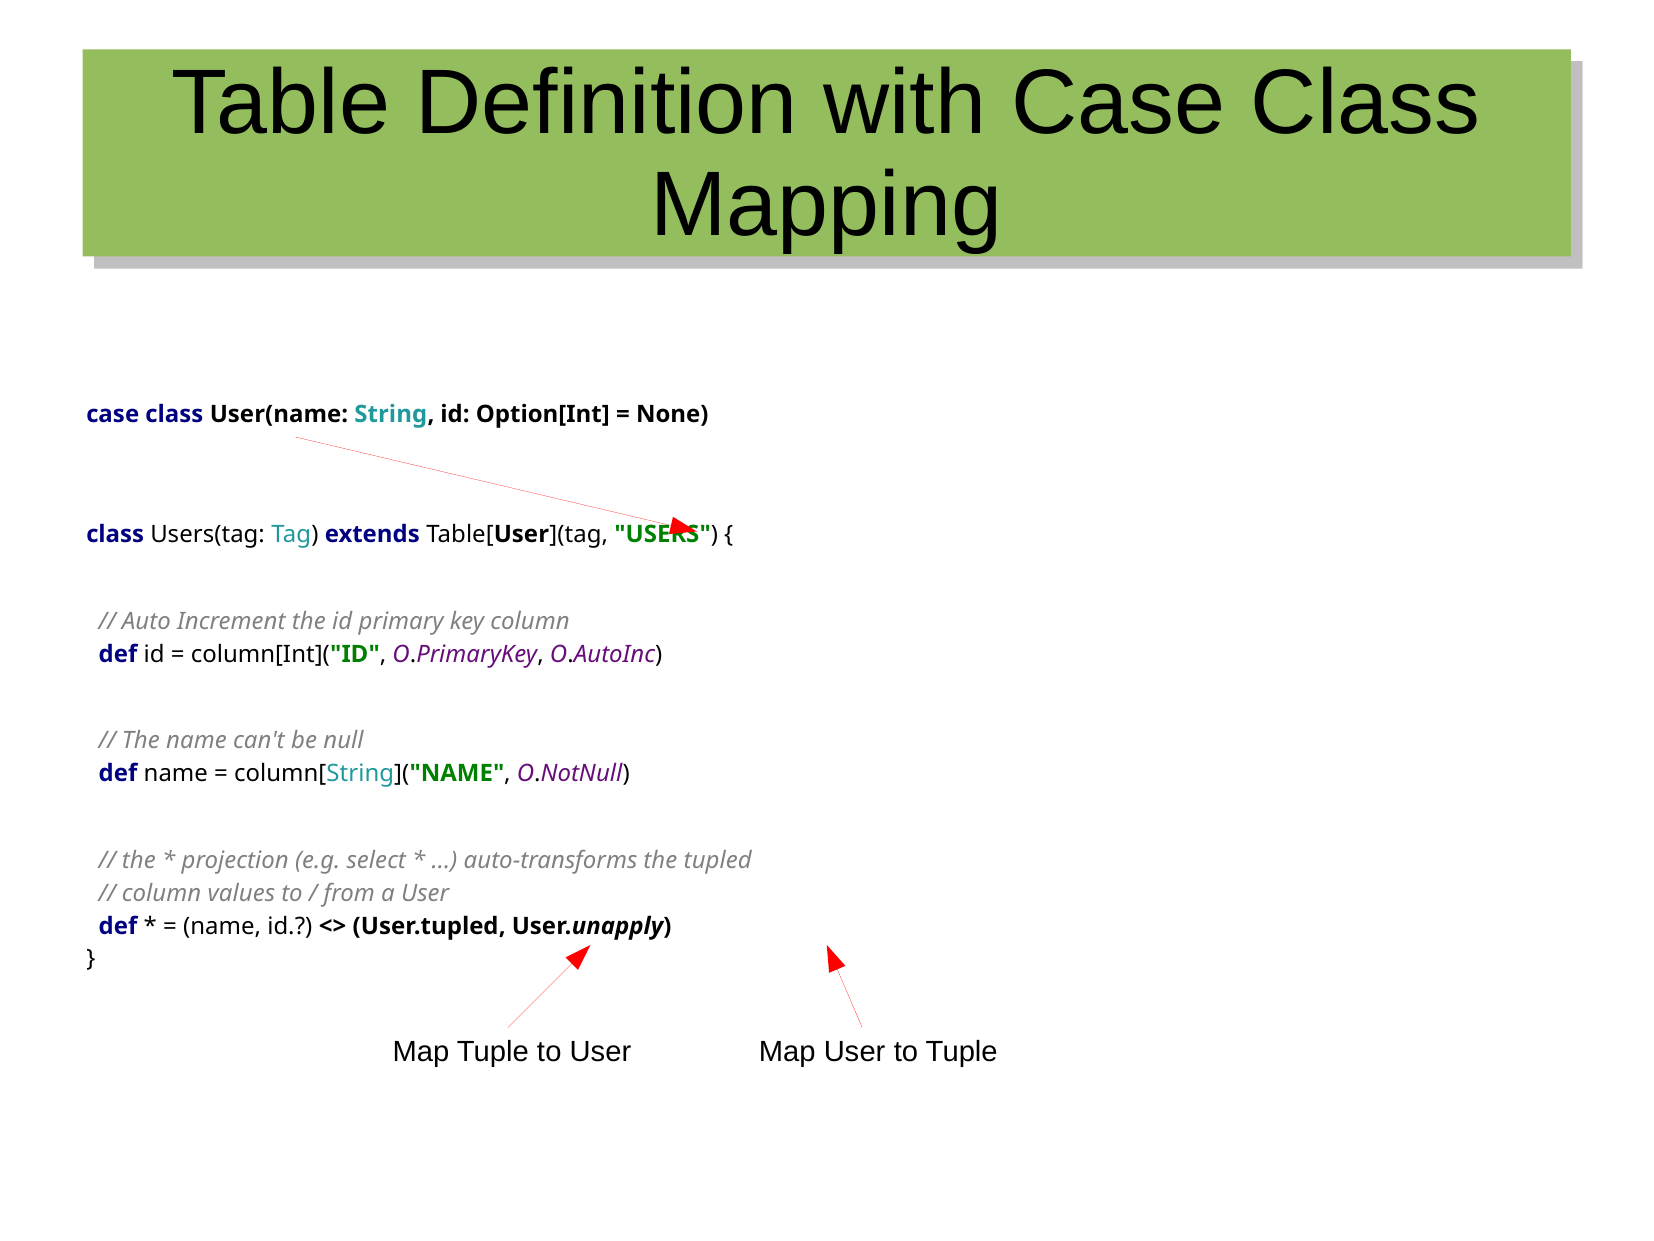

# Table Definition with Case Class Mapping
case class User(name: String, id: Option[Int] = None)
class Users(tag: Tag) extends Table[User](tag, "USERS") {
 // Auto Increment the id primary key column
 def id = column[Int]("ID", O.PrimaryKey, O.AutoInc)
 // The name can't be null
 def name = column[String]("NAME", O.NotNull)
 // the * projection (e.g. select * ...) auto-transforms the tupled
 // column values to / from a User
 def * = (name, id.?) <> (User.tupled, User.unapply)
}
Map Tuple to User
Map User to Tuple